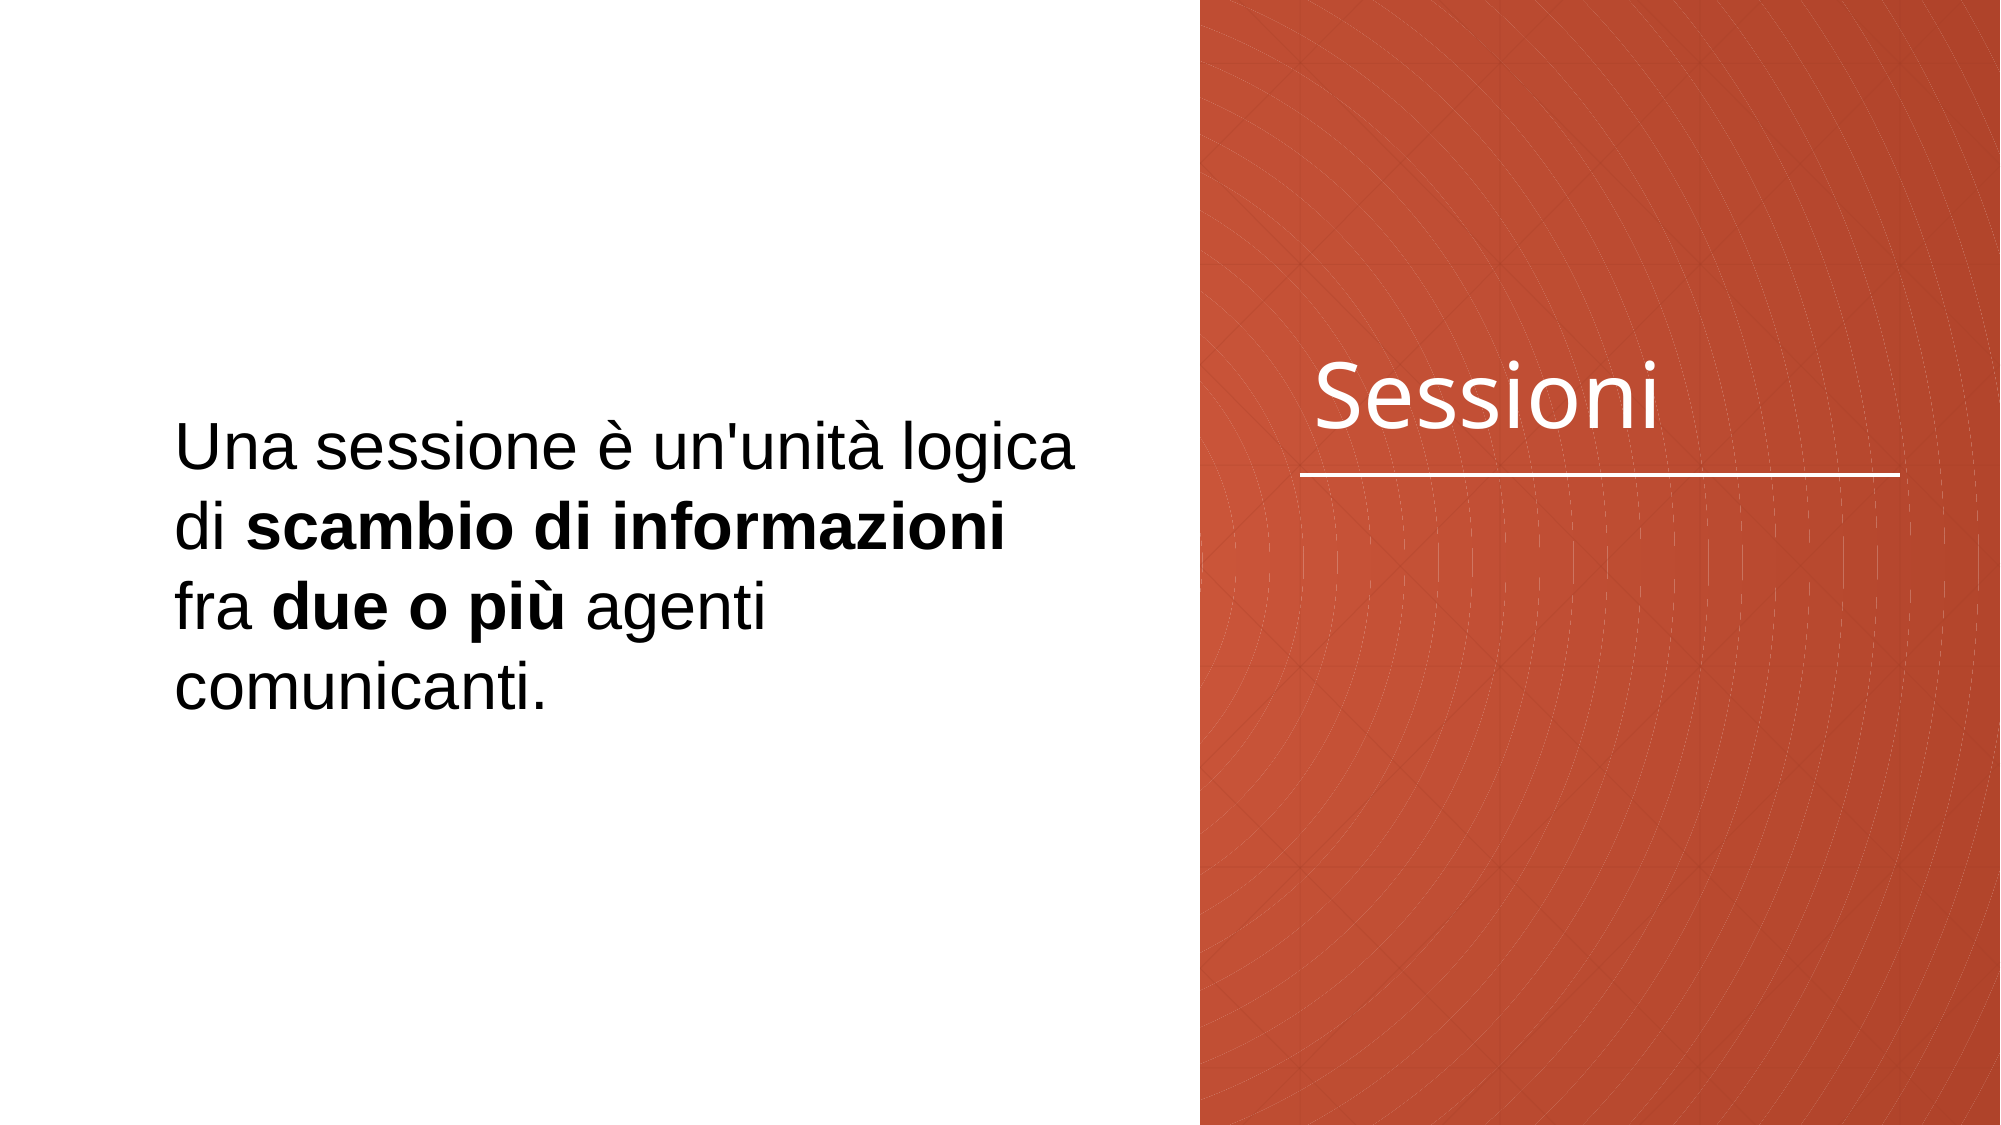

Una sessione è un'unità logica di scambio di informazioni fra due o più agenti comunicanti.
# Sessioni